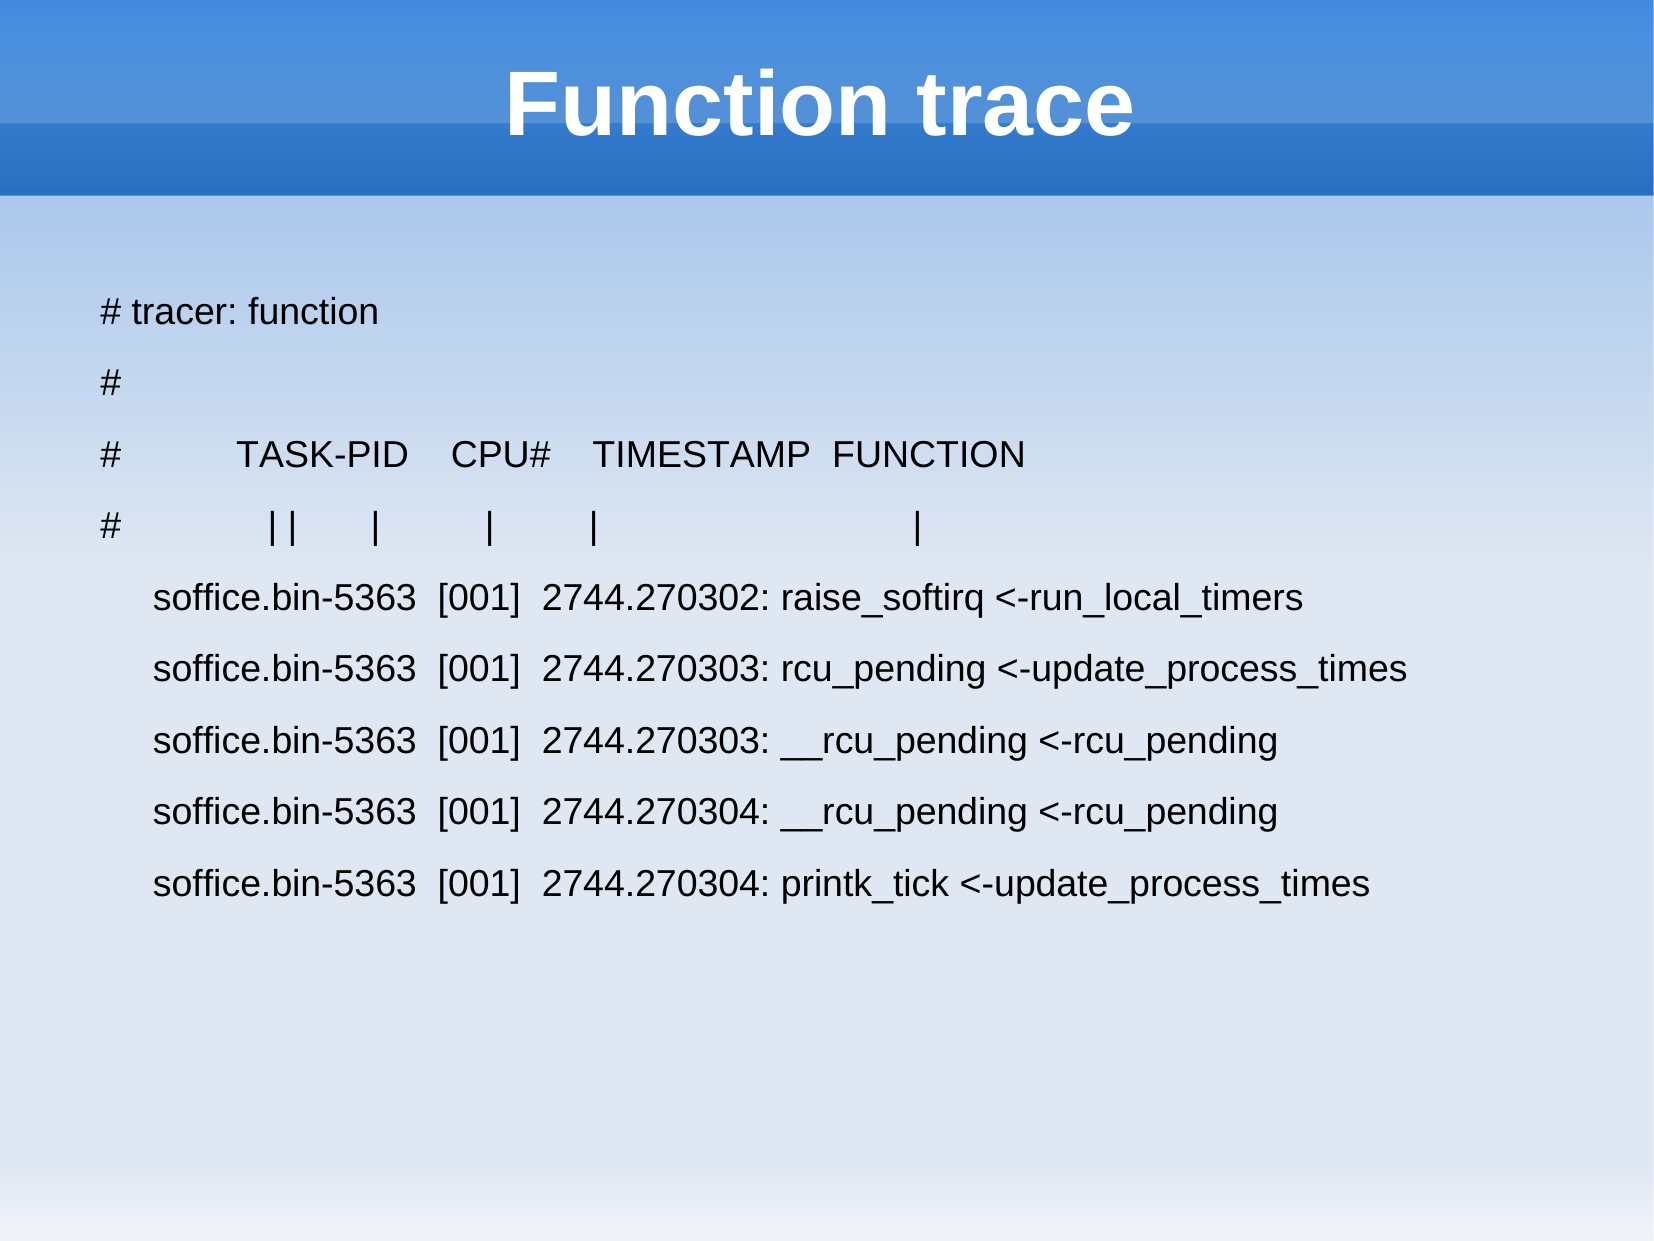

# Function trace
# tracer: function
#
# TASK-PID CPU# TIMESTAMP FUNCTION
# | | | | | |
 soffice.bin-5363 [001] 2744.270302: raise_softirq <-run_local_timers
 soffice.bin-5363 [001] 2744.270303: rcu_pending <-update_process_times
 soffice.bin-5363 [001] 2744.270303: __rcu_pending <-rcu_pending
 soffice.bin-5363 [001] 2744.270304: __rcu_pending <-rcu_pending
 soffice.bin-5363 [001] 2744.270304: printk_tick <-update_process_times